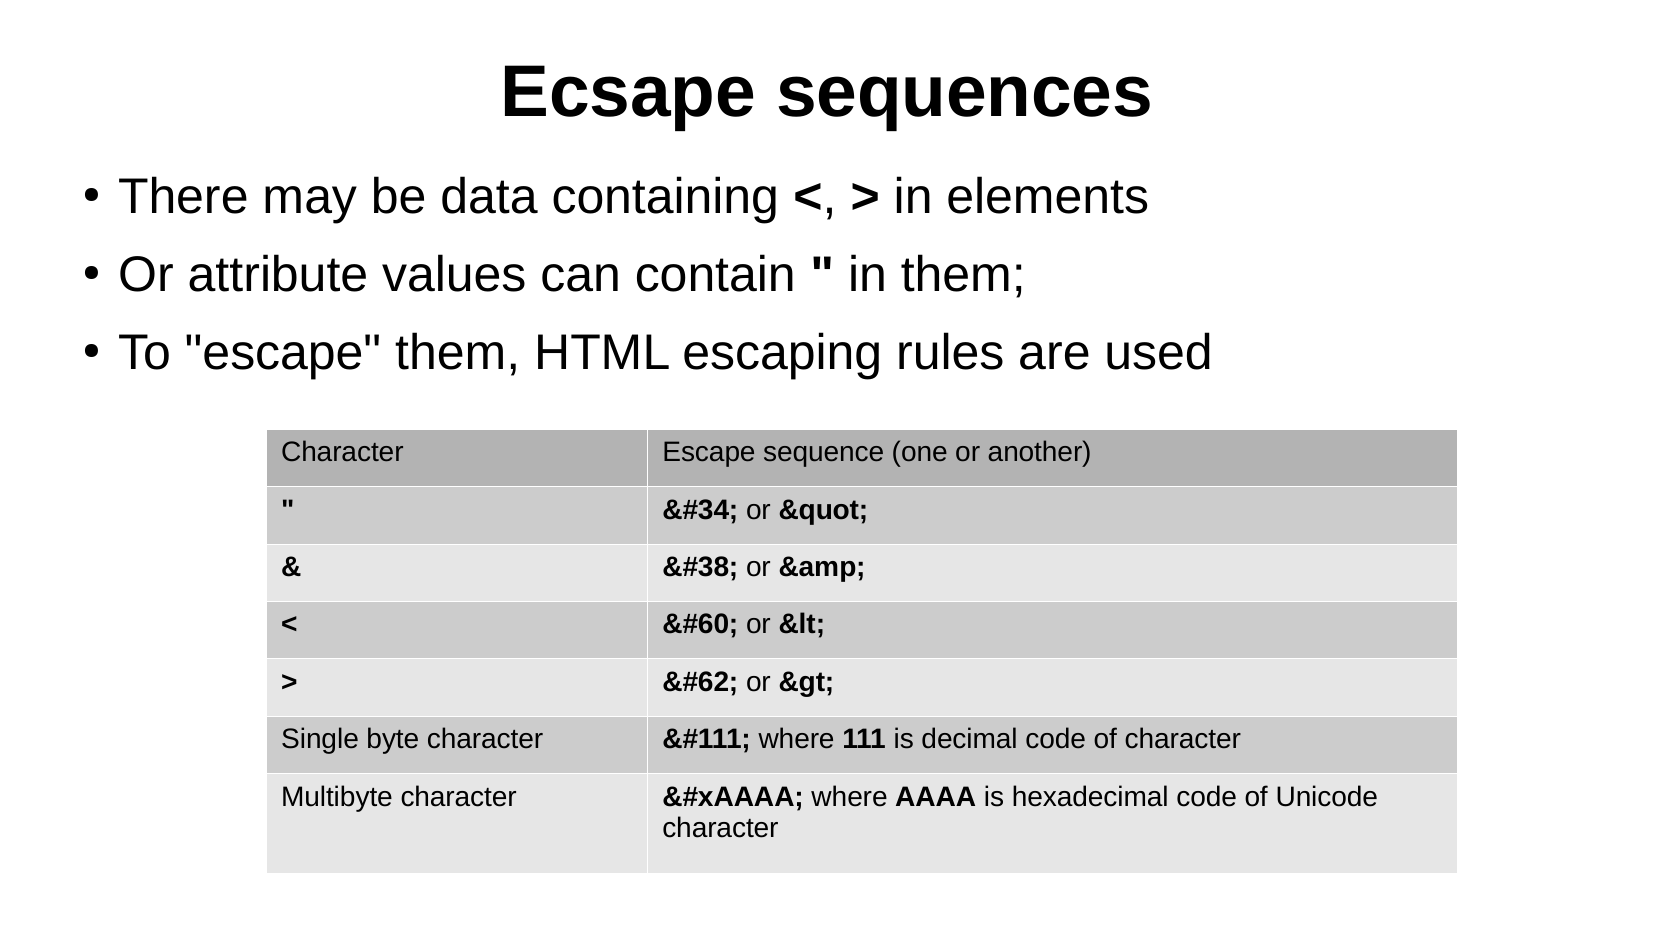

# Ecsape sequences
There may be data containing <, > in elements
Or attribute values can contain " in them;
To "escape" them, HTML escaping rules are used
| Character | Escape sequence (one or another) |
| --- | --- |
| " | &#34; or &quot; |
| & | &#38; or &amp; |
| < | &#60; or &lt; |
| > | &#62; or &gt; |
| Single byte character | &#111; where 111 is decimal code of character |
| Multibyte character | &#xAAAA; where AAAA is hexadecimal code of Unicode character |